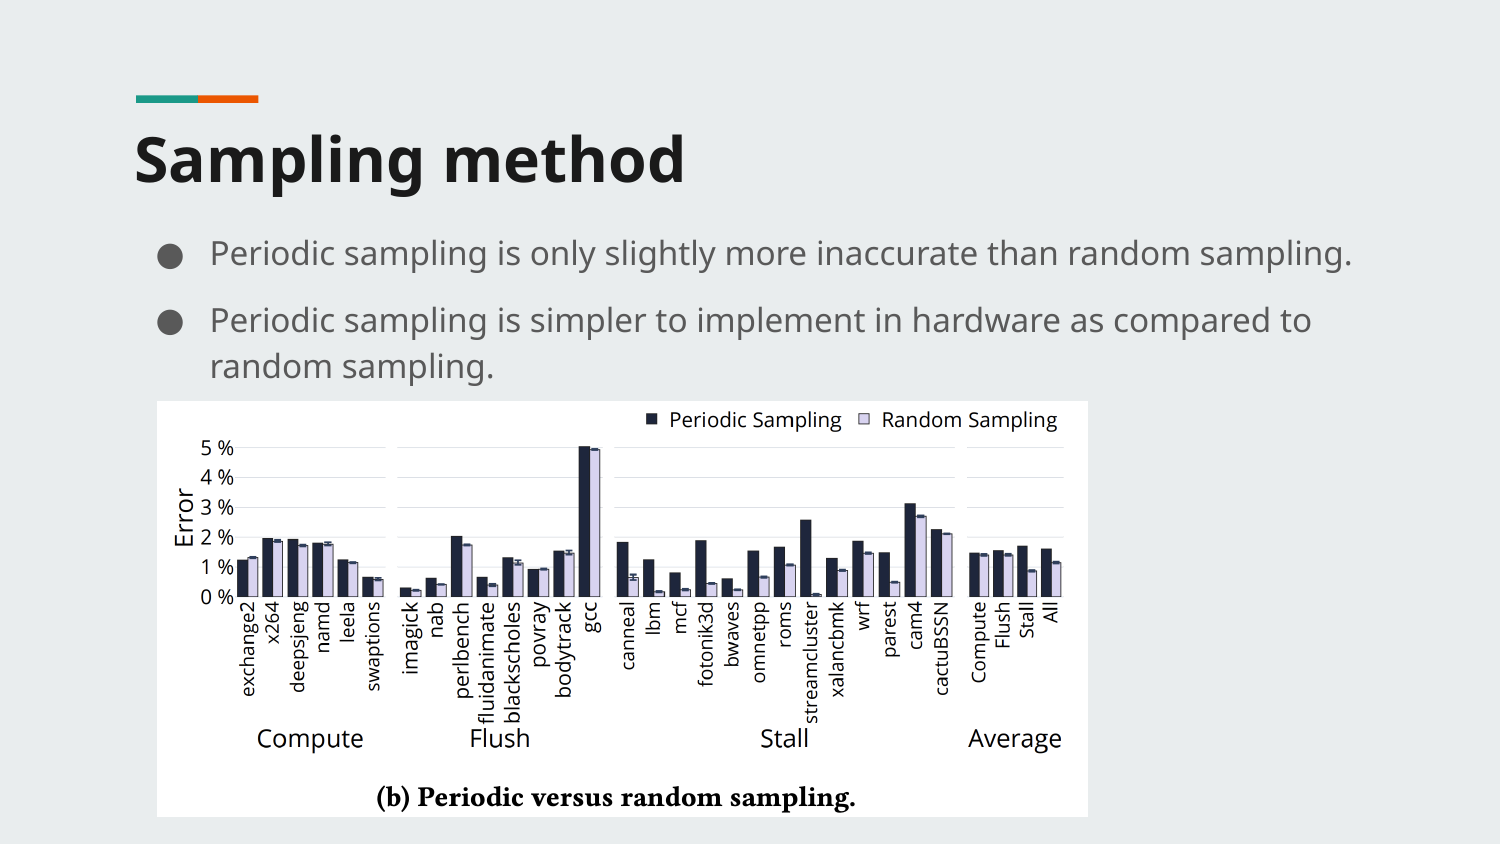

Sampling method
Periodic sampling is only slightly more inaccurate than random sampling.
Periodic sampling is simpler to implement in hardware as compared to random sampling.